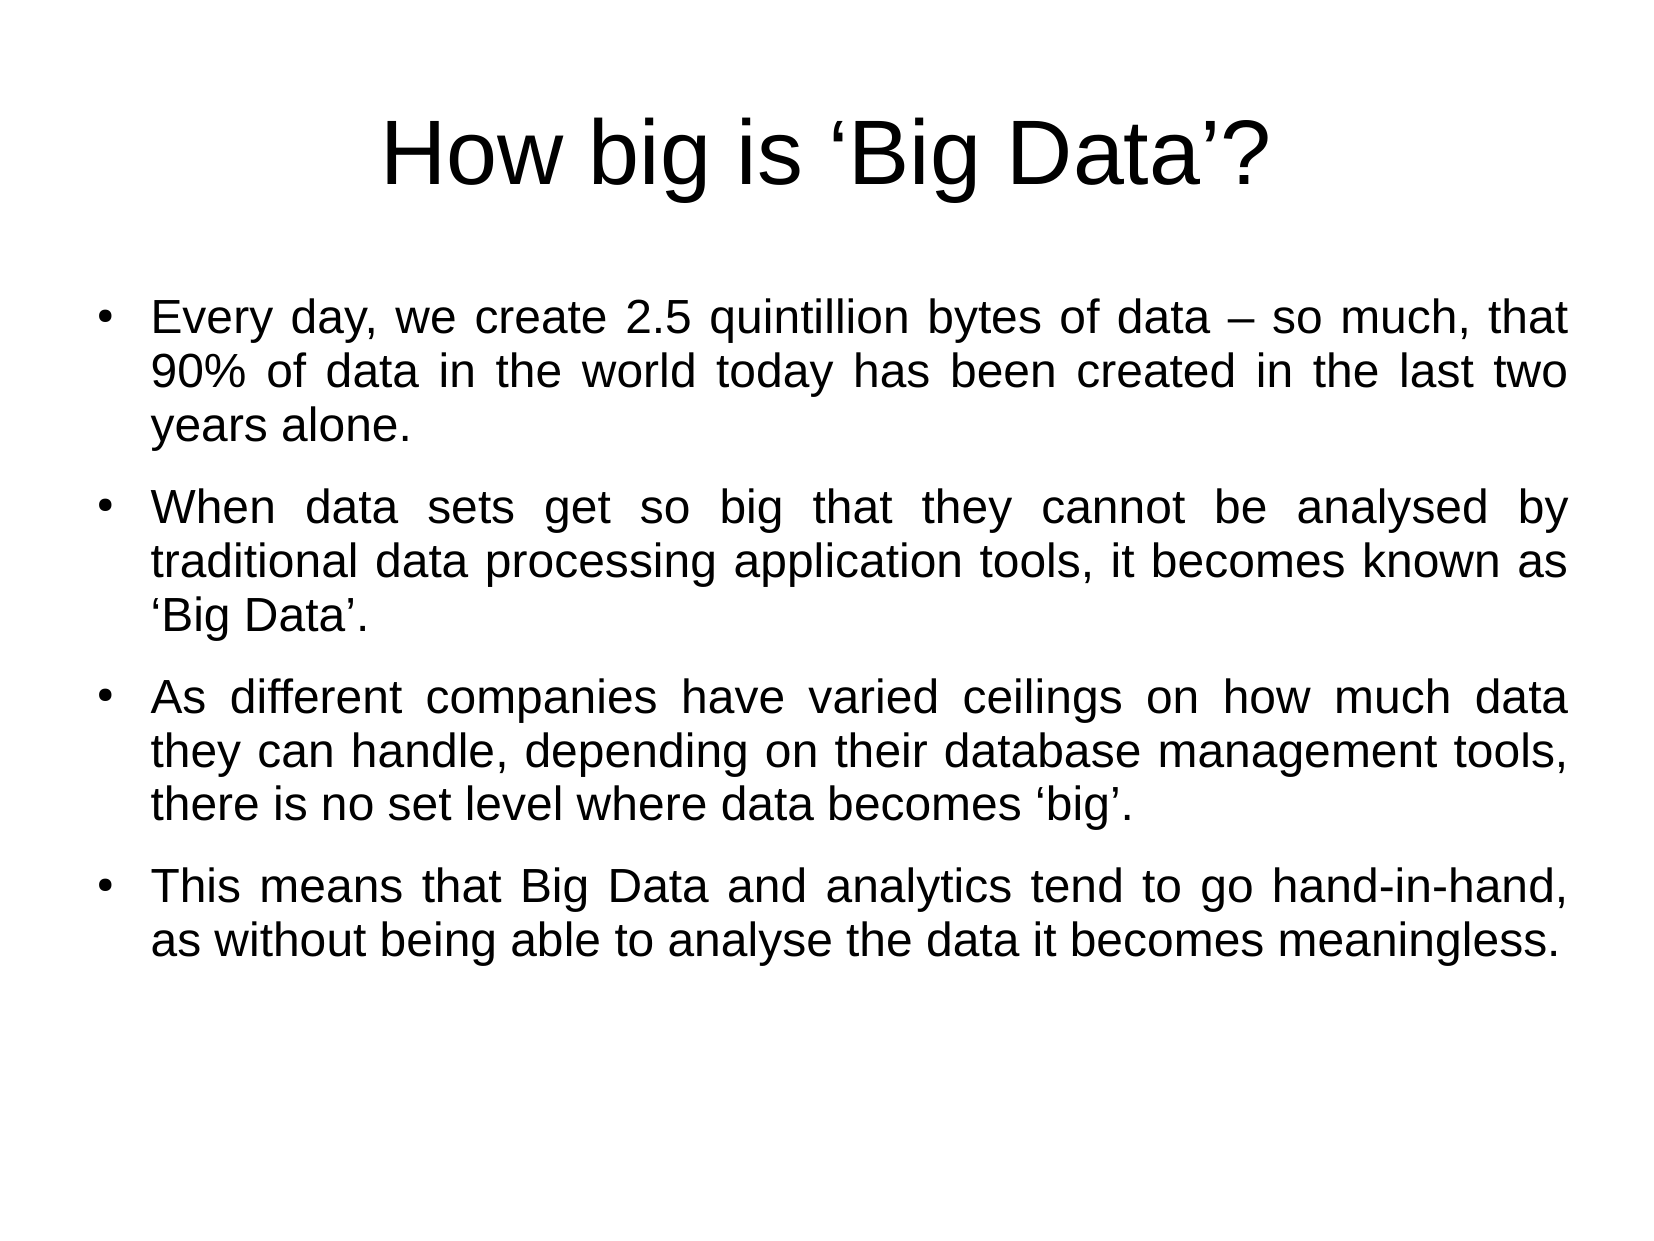

# How big is ‘Big Data’?
Every day, we create 2.5 quintillion bytes of data – so much, that 90% of data in the world today has been created in the last two years alone.
When data sets get so big that they cannot be analysed by traditional data processing application tools, it becomes known as ‘Big Data’.
As different companies have varied ceilings on how much data they can handle, depending on their database management tools, there is no set level where data becomes ‘big’.
This means that Big Data and analytics tend to go hand-in-hand, as without being able to analyse the data it becomes meaningless.